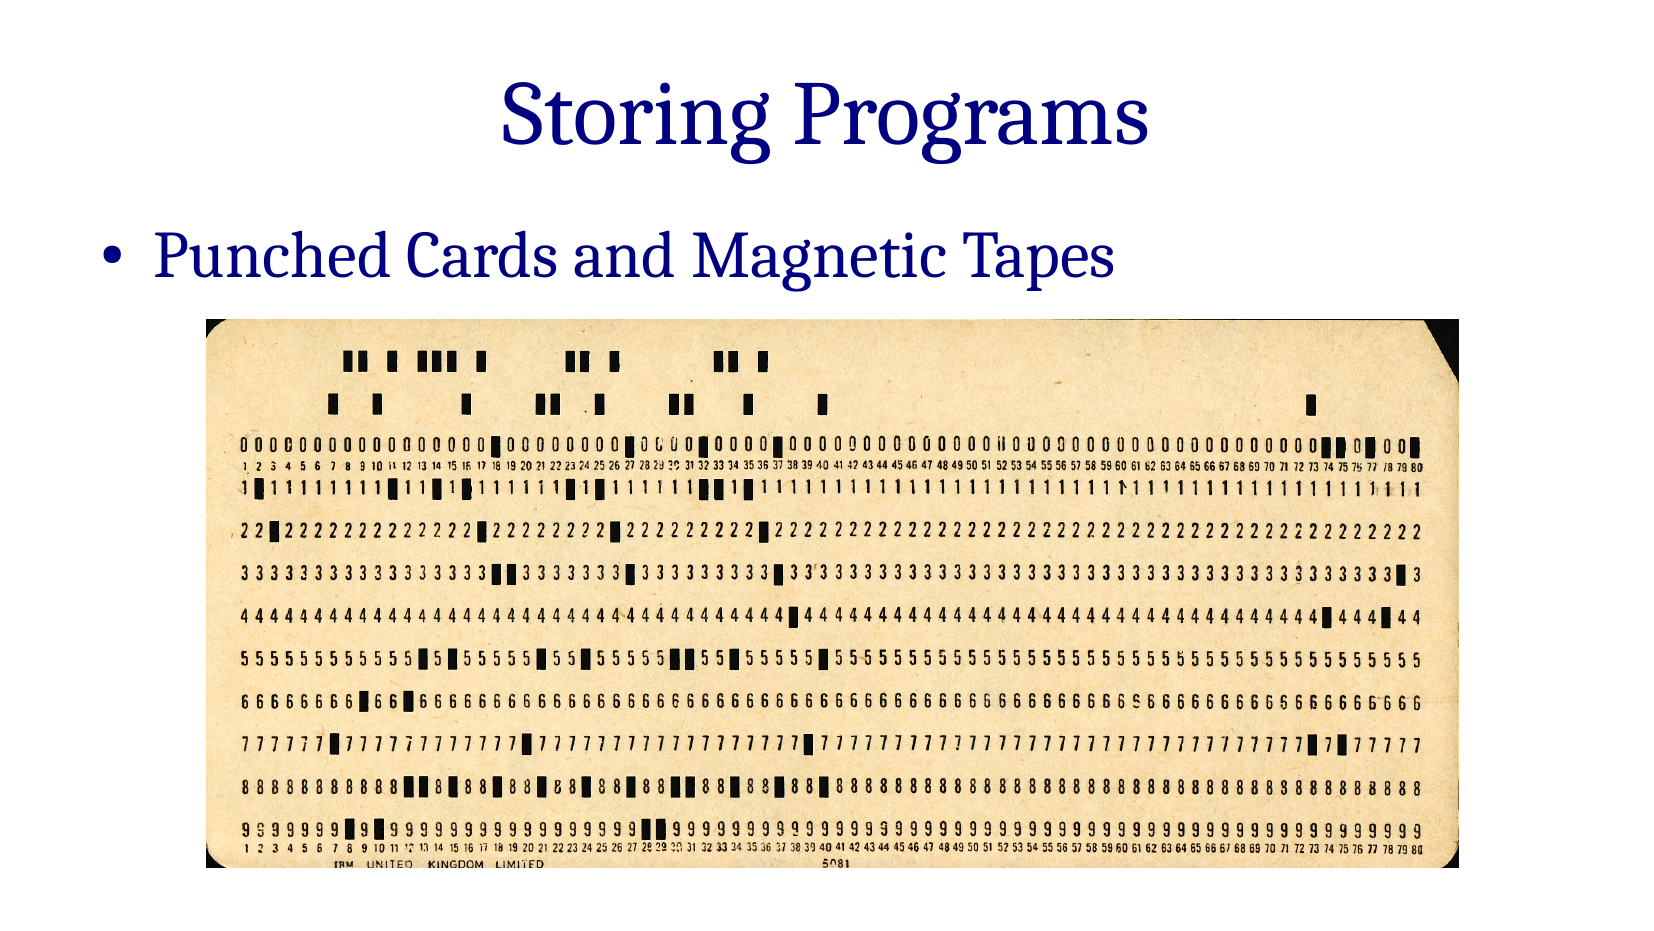

# Storing Programs
Punched Cards and Magnetic Tapes